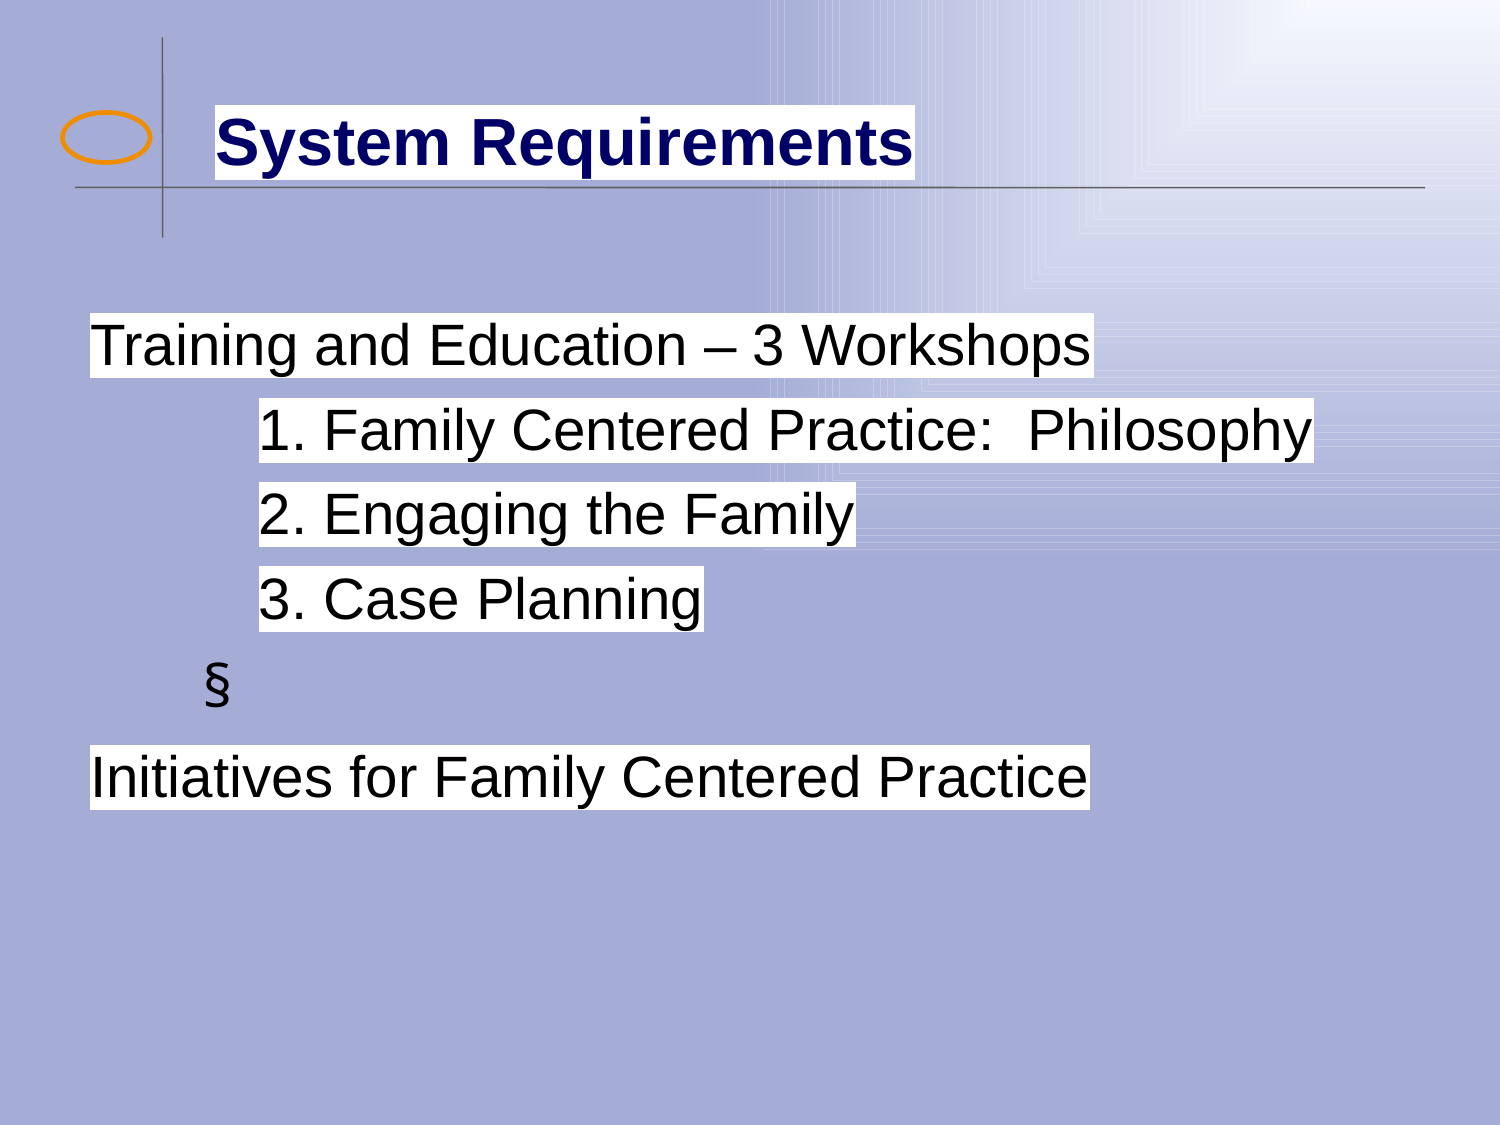

# System Requirements
Training and Education – 3 Workshops
1. Family Centered Practice: Philosophy
2. Engaging the Family
3. Case Planning
Initiatives for Family Centered Practice